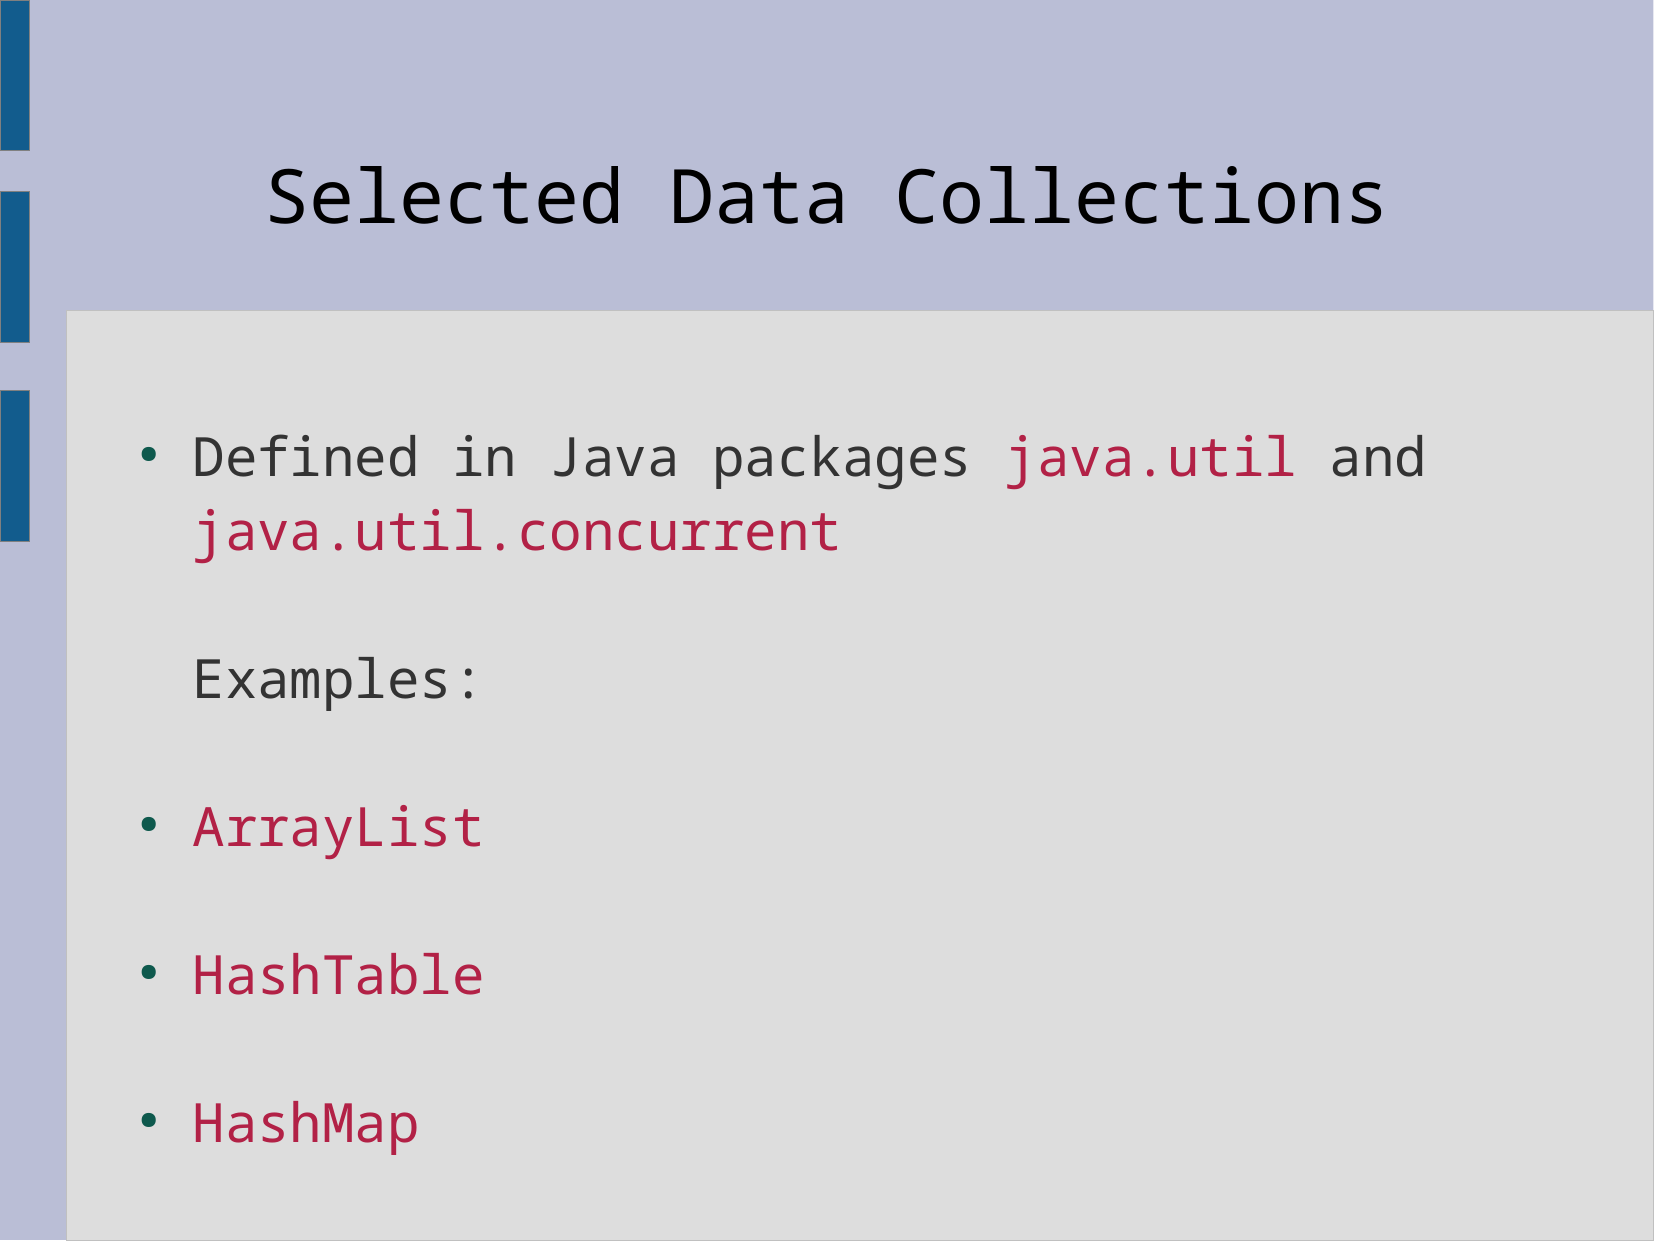

# Selected Data Collections
Defined in Java packages java.util and java.util.concurrent
Examples:
ArrayList
HashTable
HashMap
List